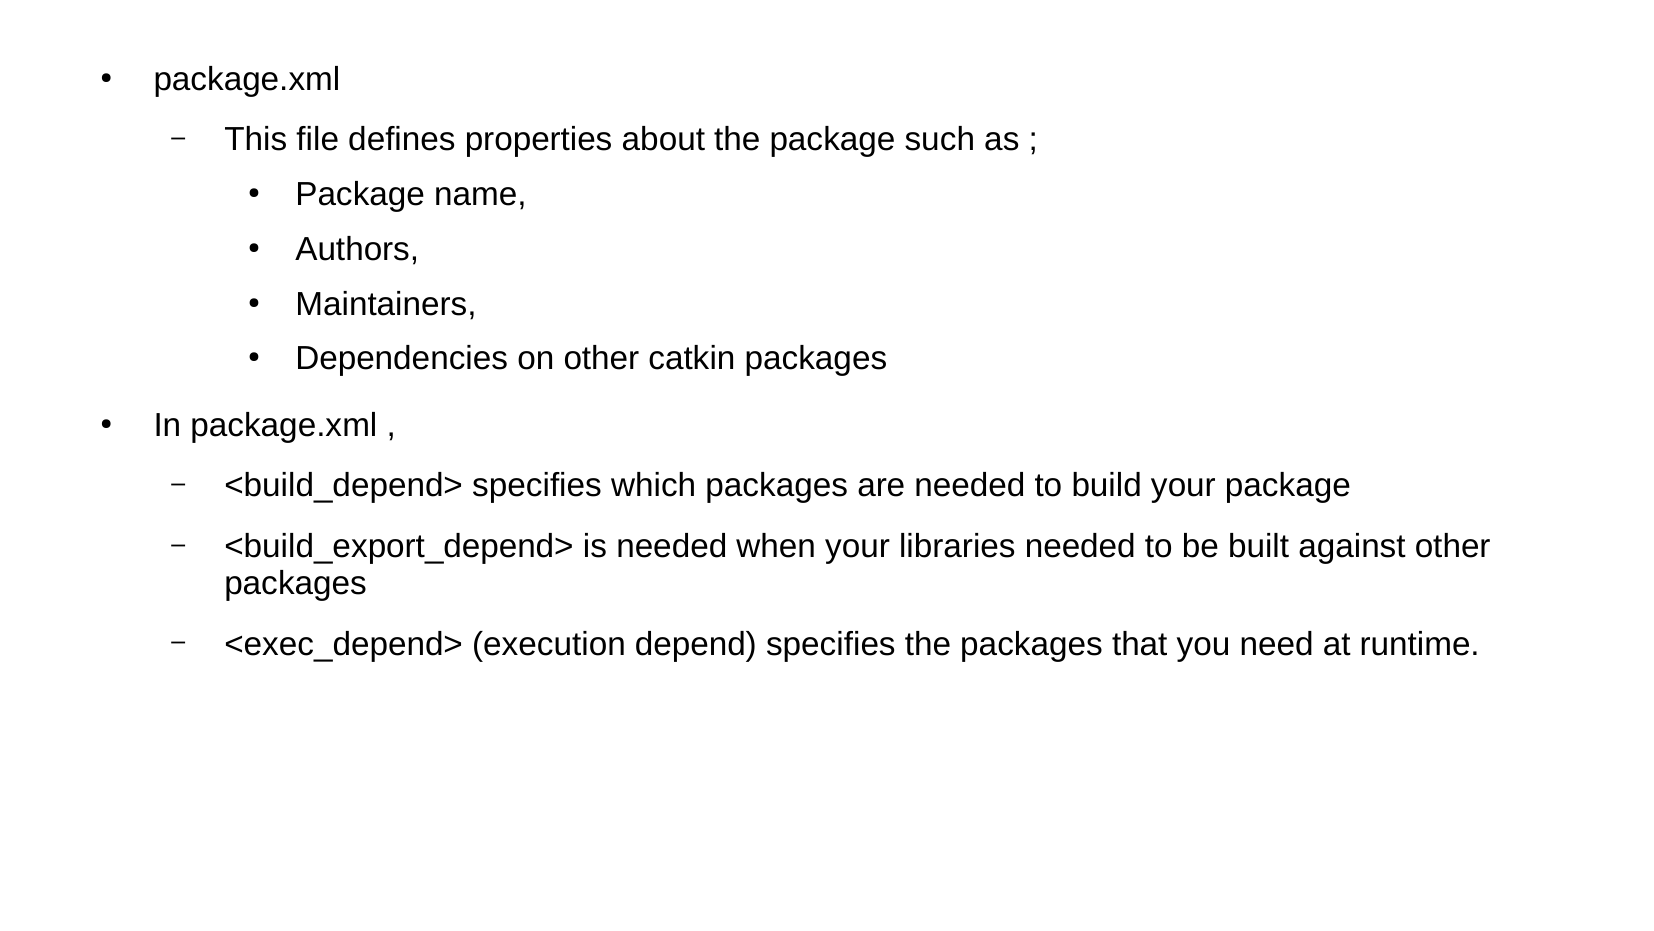

# package.xml
This file defines properties about the package such as ;
Package name,
Authors,
Maintainers,
Dependencies on other catkin packages
In package.xml ,
<build_depend> specifies which packages are needed to build your package
<build_export_depend> is needed when your libraries needed to be built against other packages
<exec_depend> (execution depend) specifies the packages that you need at runtime.